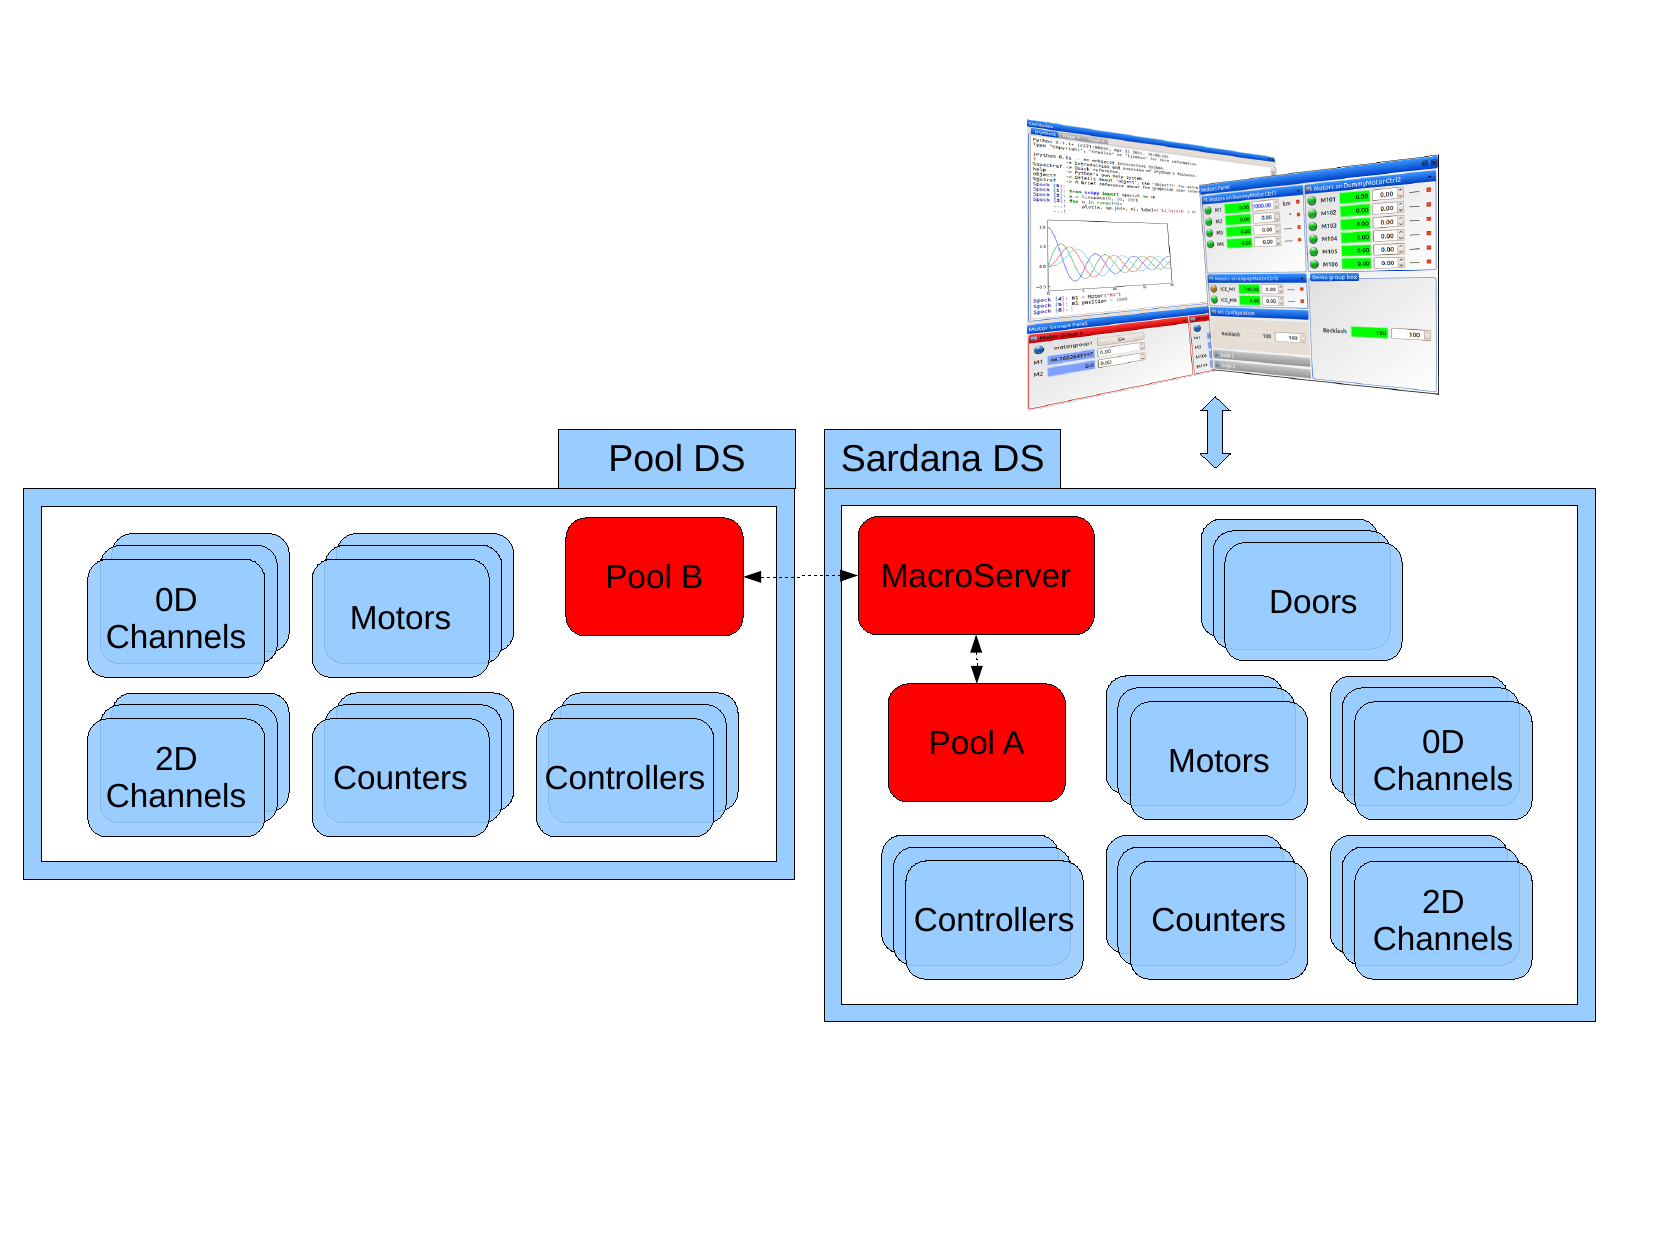

Pool DS
Sardana DS
MacroServer
Pool B
Doors
Motors
0D
Channels
Motors
0D
Channels
Pool A
Controllers
Counters
2D
Channels
Controllers
Counters
2D
Channels